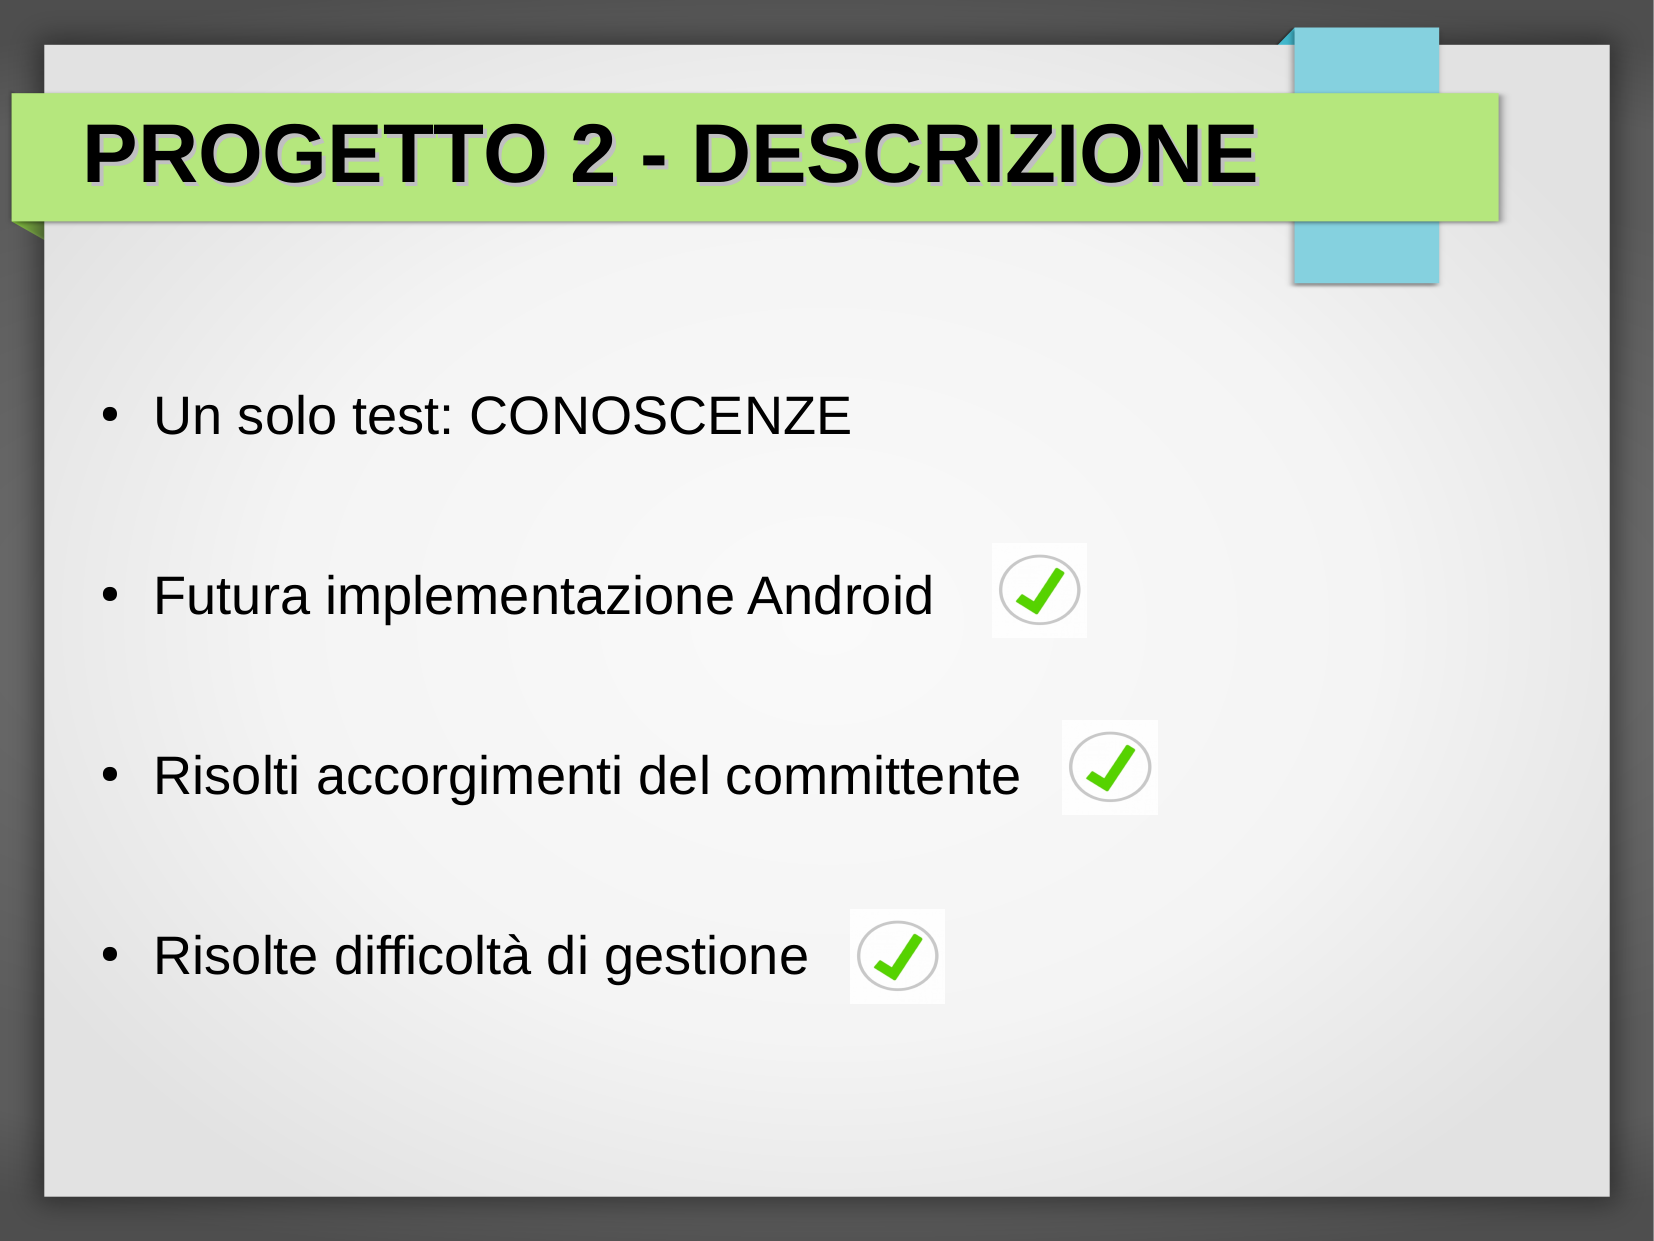

# PROGETTO 2 - DESCRIZIONE
Un solo test: CONOSCENZE
Futura implementazione Android
Risolti accorgimenti del committente
Risolte difficoltà di gestione